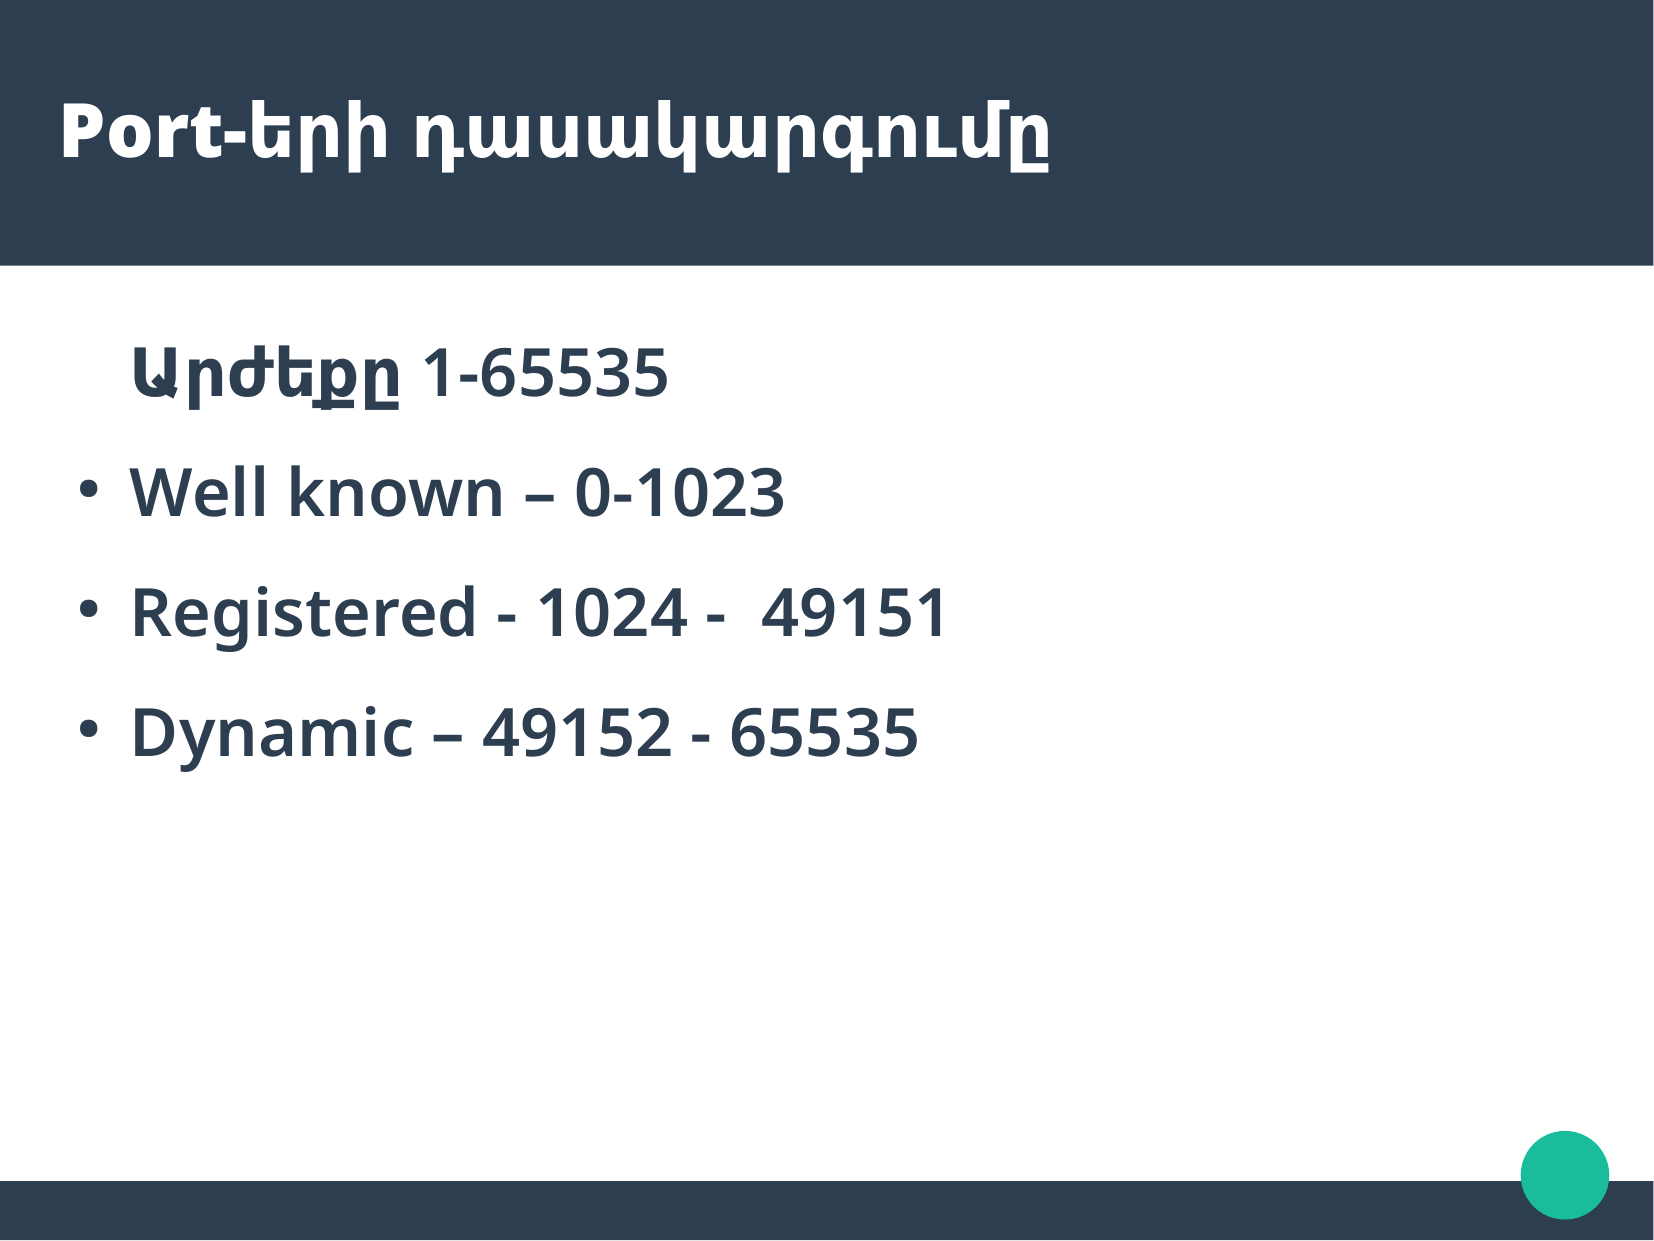

# Port-երի դասակարգումը
Արժեքը 1-65535
Well known – 0-1023
Registered - 1024 - 49151
Dynamic – 49152 - 65535